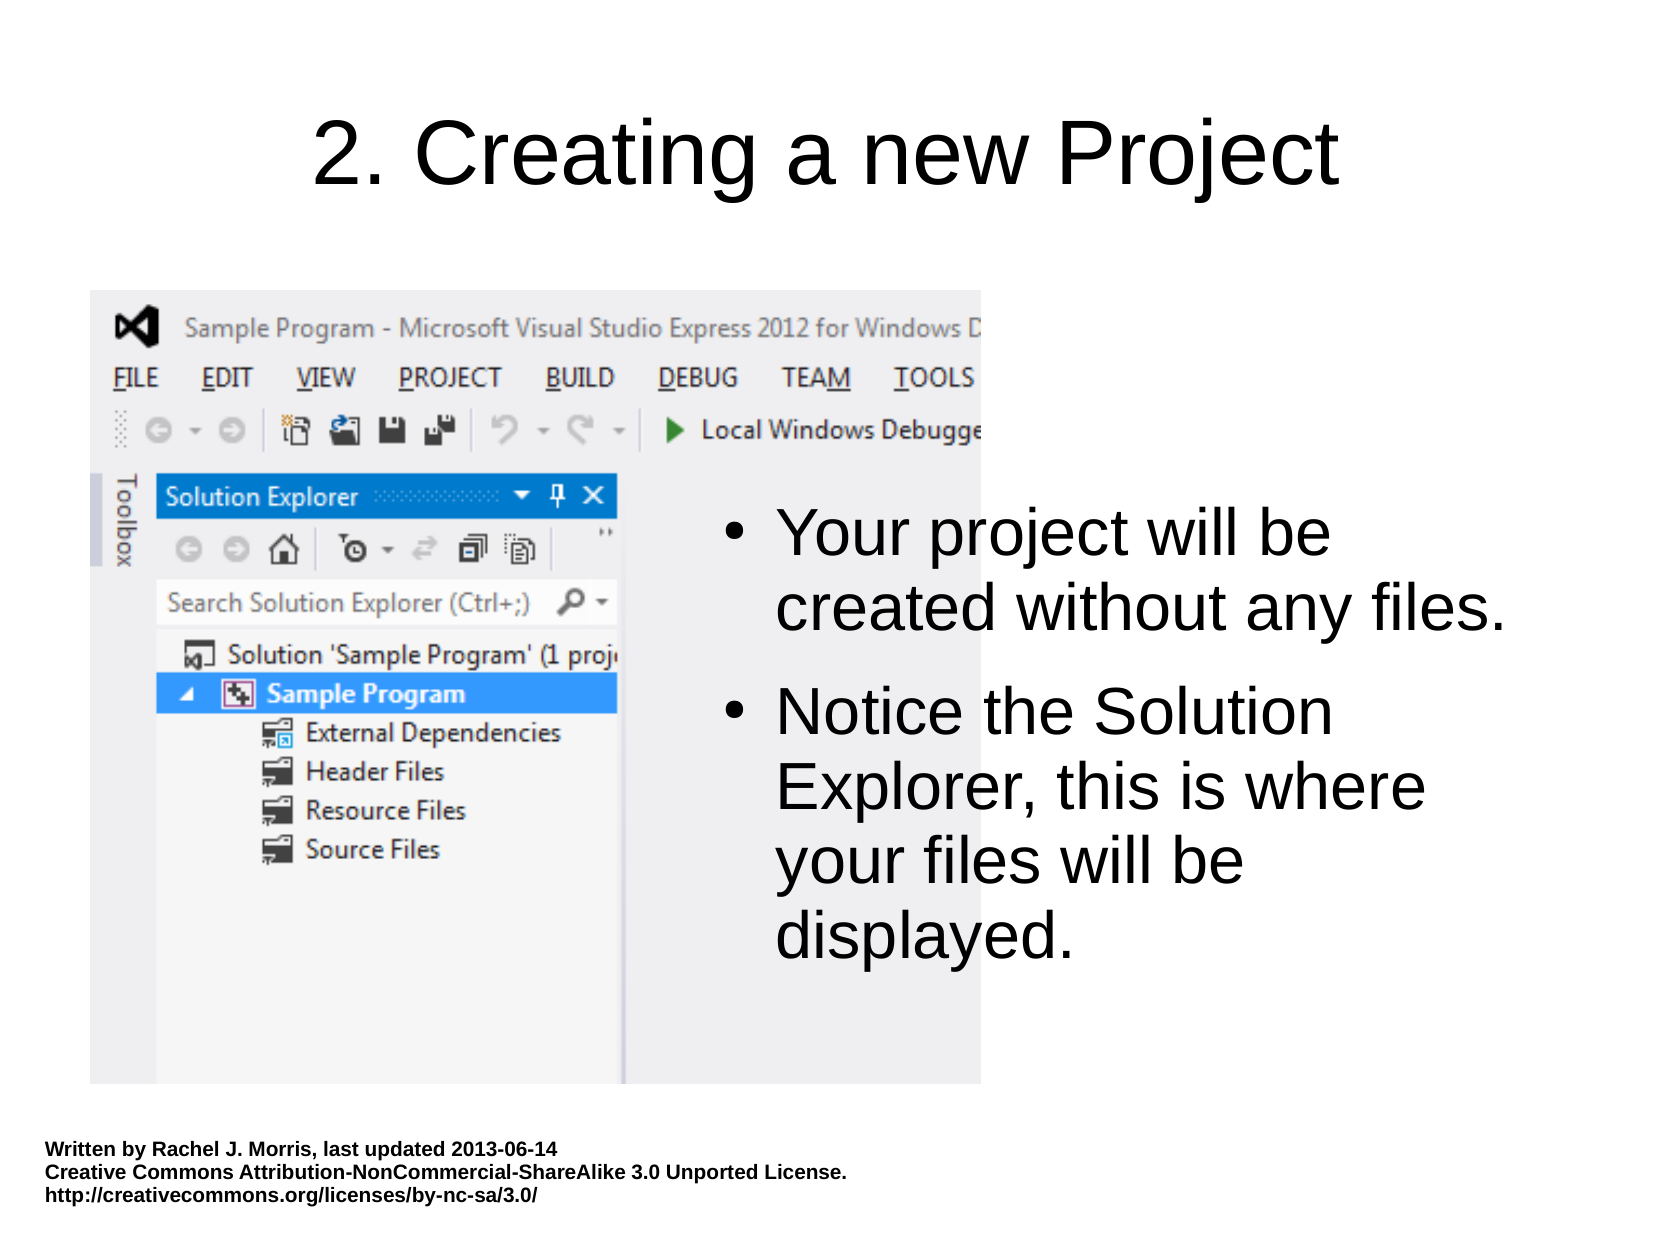

# 2. Creating a new Project
Your project will be created without any files.
Notice the Solution Explorer, this is where your files will be displayed.